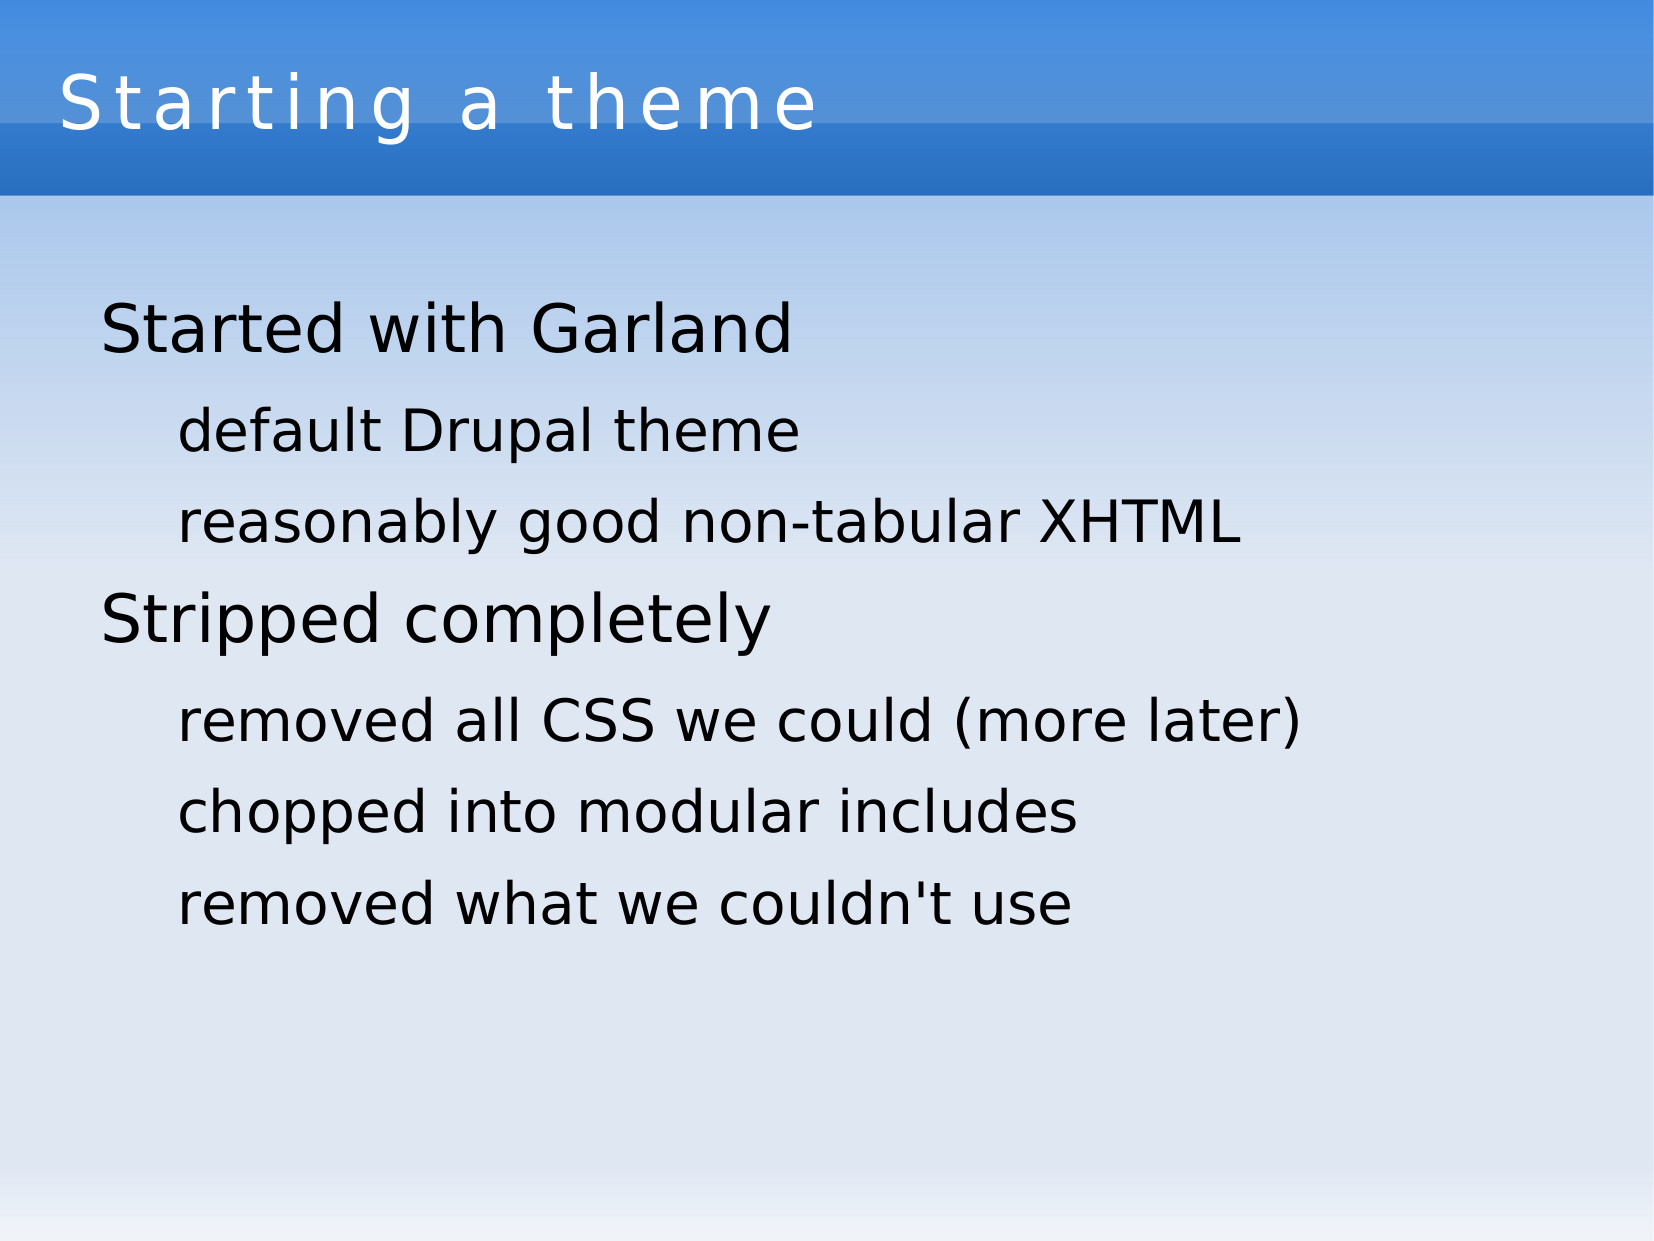

# Starting a theme
Started with Garland
default Drupal theme
reasonably good non-tabular XHTML
Stripped completely
removed all CSS we could (more later)
chopped into modular includes
removed what we couldn't use